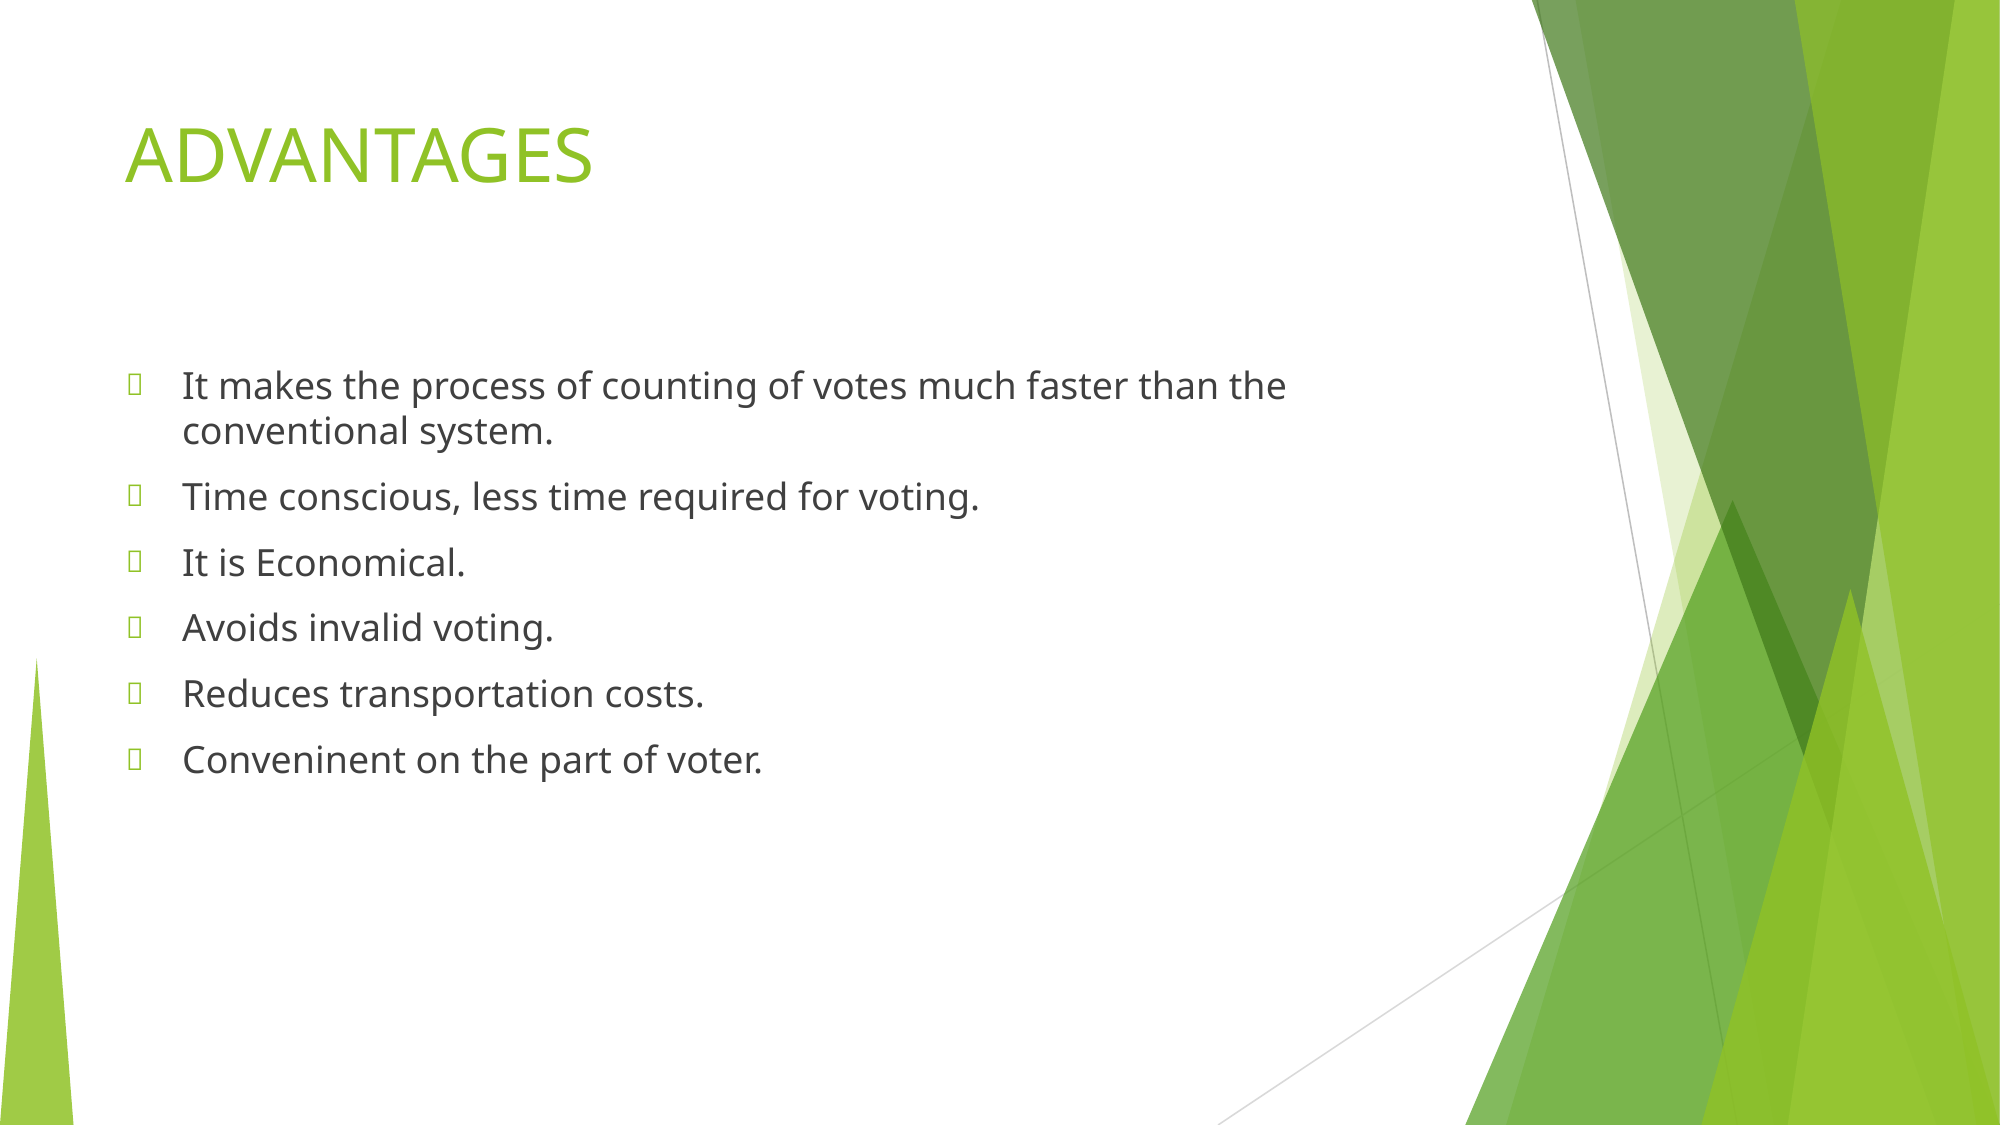

# ADVANTAGES
It makes the process of counting of votes much faster than the conventional system.
Time conscious, less time required for voting.
It is Economical.
Avoids invalid voting.
Reduces transportation costs.
Conveninent on the part of voter.